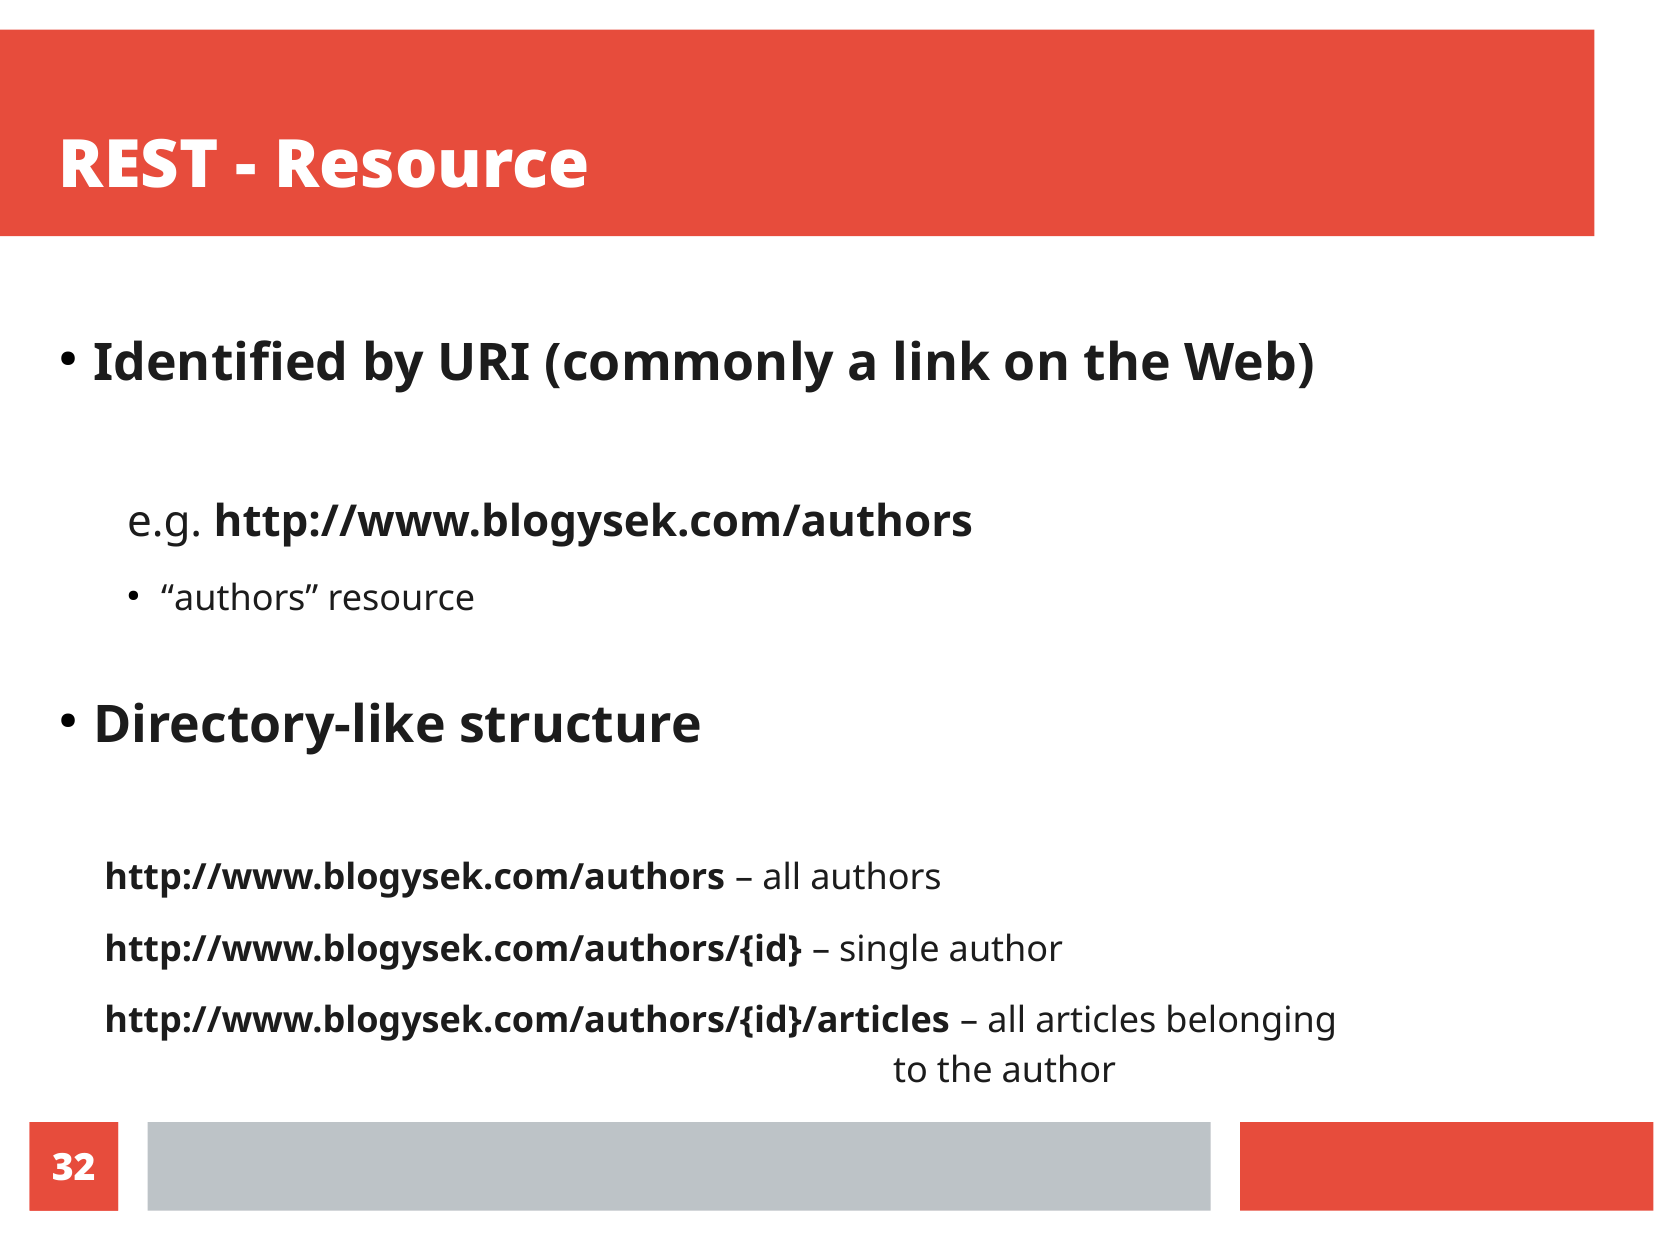

# REST - Resource
Identified by URI (commonly a link on the Web)
e.g. http://www.blogysek.com/authors
“authors” resource
Directory-like structure
http://www.blogysek.com/authors – all authors
http://www.blogysek.com/authors/{id} – single author
http://www.blogysek.com/authors/{id}/articles – all articles belonging 														 to the author
32